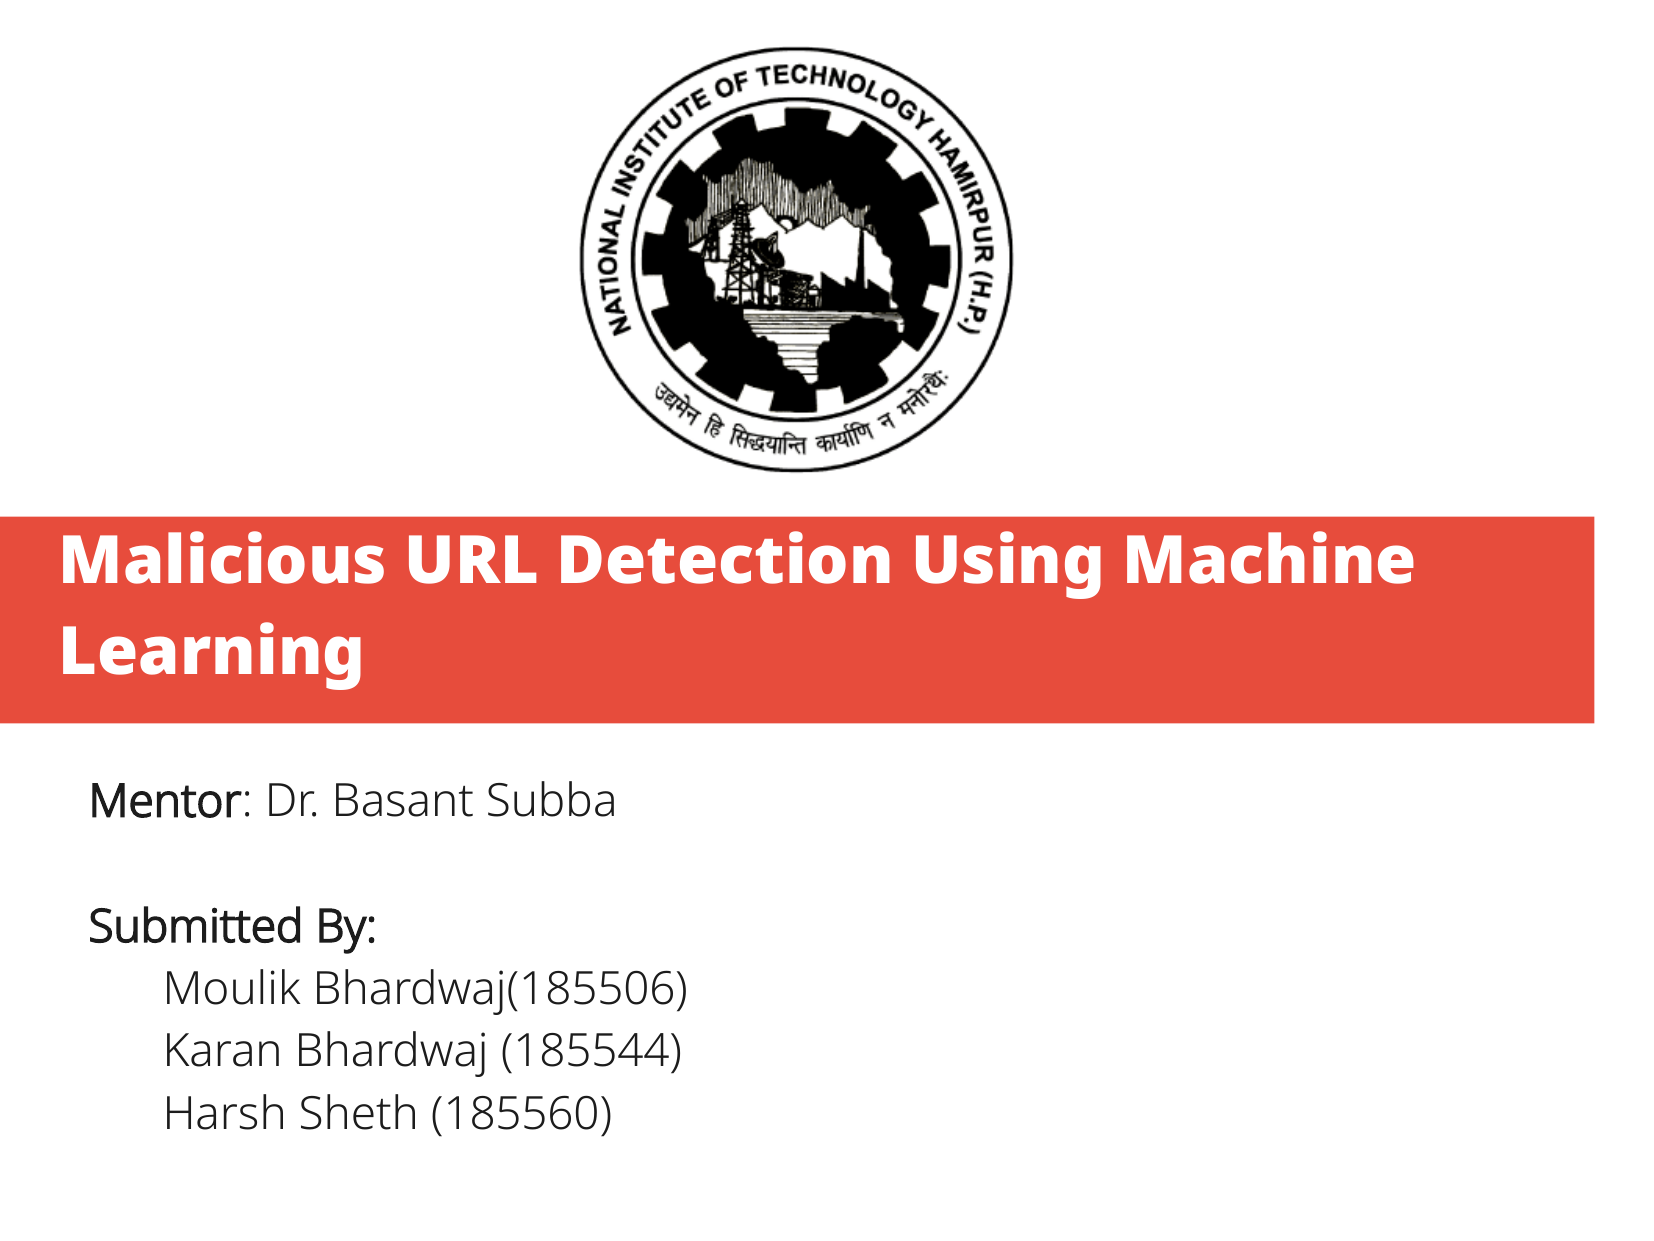

# Malicious URL Detection Using Machine Learning
Mentor: Dr. Basant Subba
Submitted By:
	Moulik Bhardwaj(185506)
	Karan Bhardwaj (185544)
	Harsh Sheth (185560)